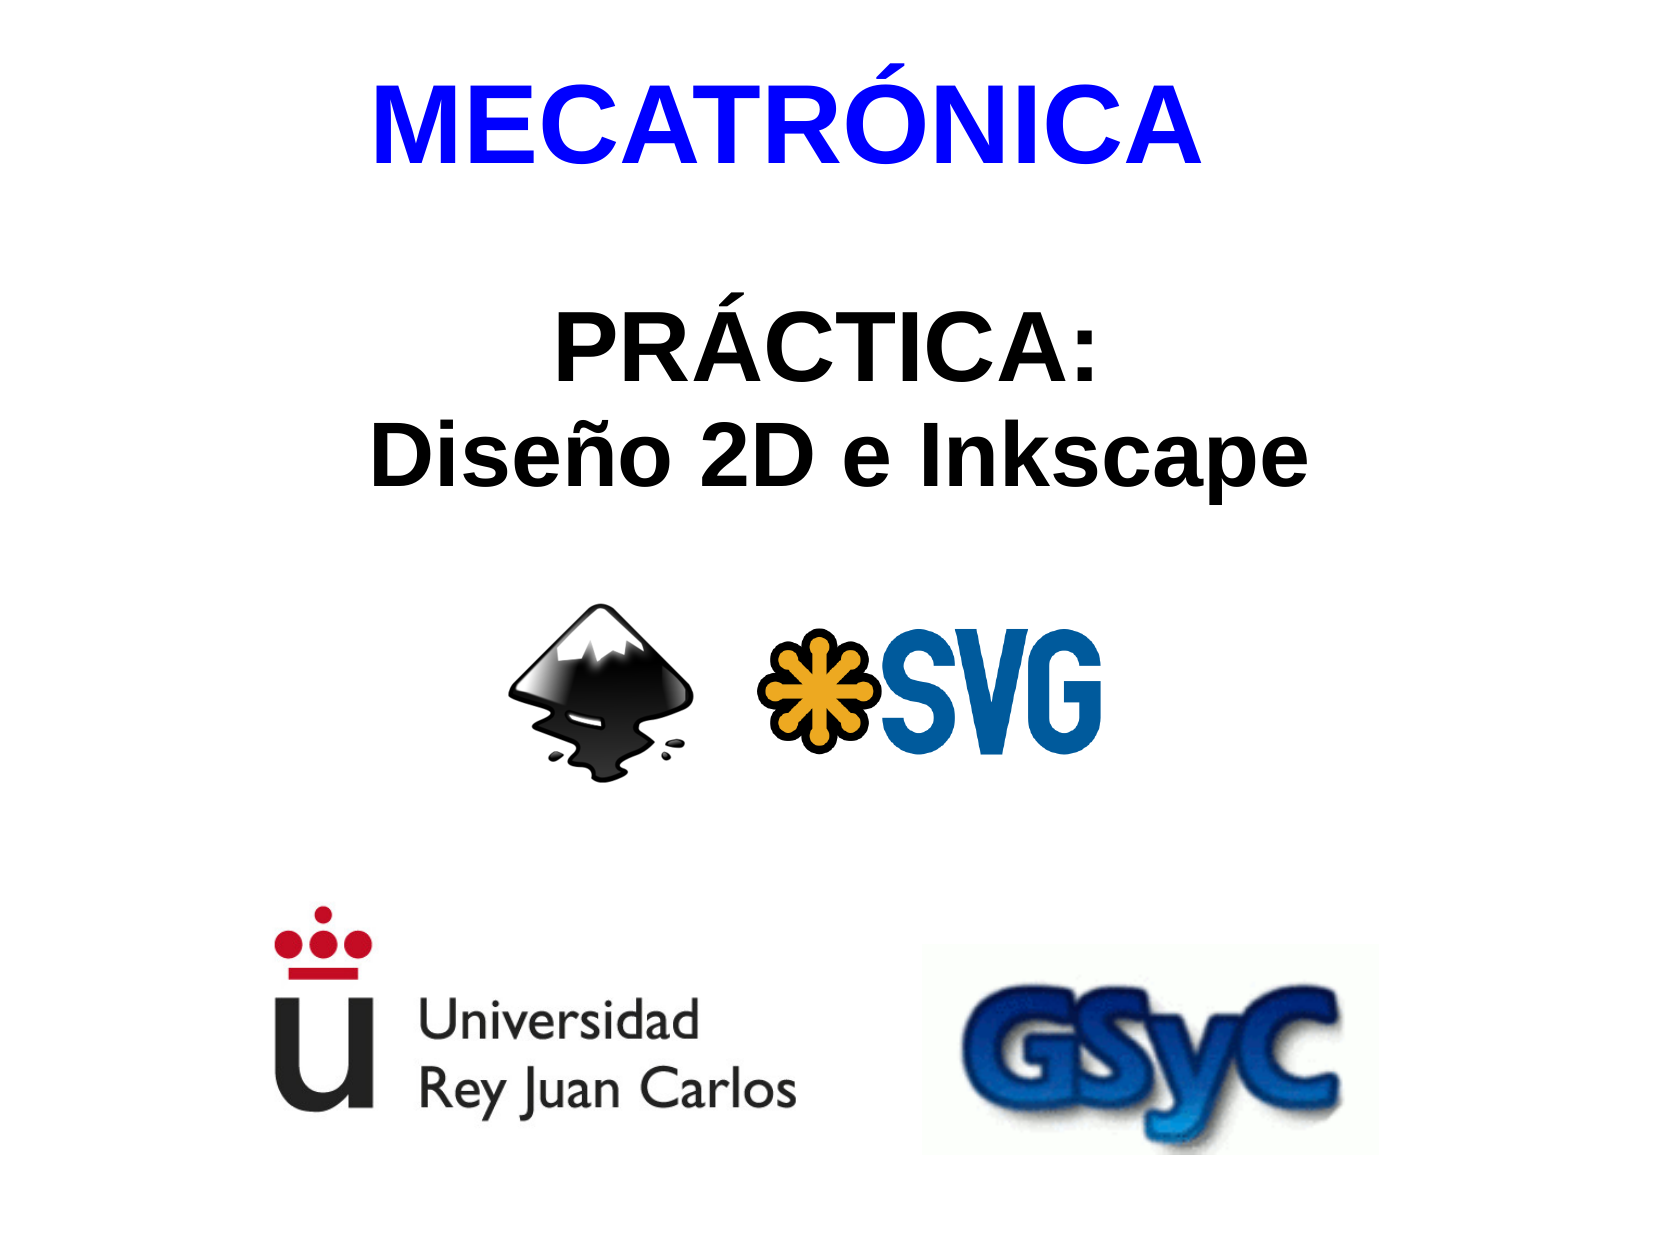

# MECATRÓNICA
PRÁCTICA:
Diseño 2D e Inkscape